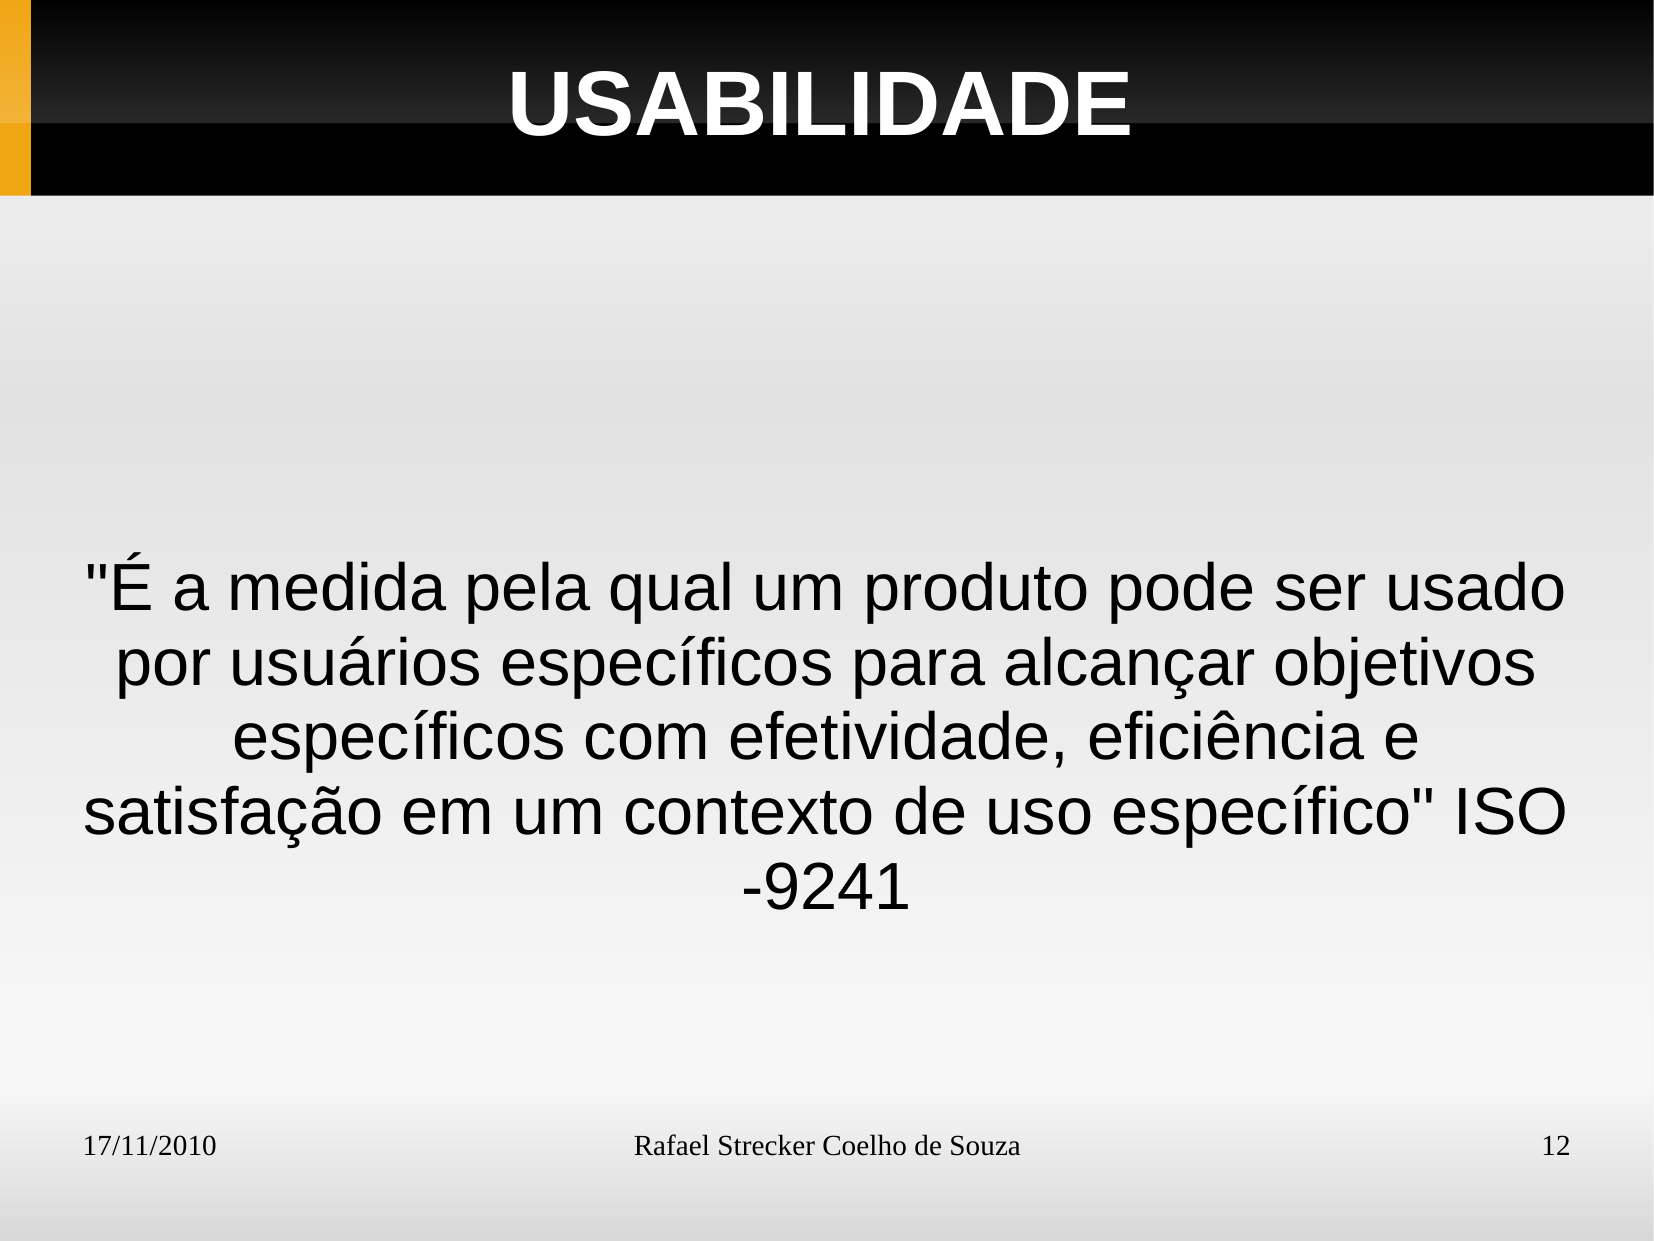

# USABILIDADE
"É a medida pela qual um produto pode ser usado por usuários específicos para alcançar objetivos específicos com efetividade, eficiência e satisfação em um contexto de uso específico" ISO -9241
17/11/2010
Rafael Strecker Coelho de Souza
12